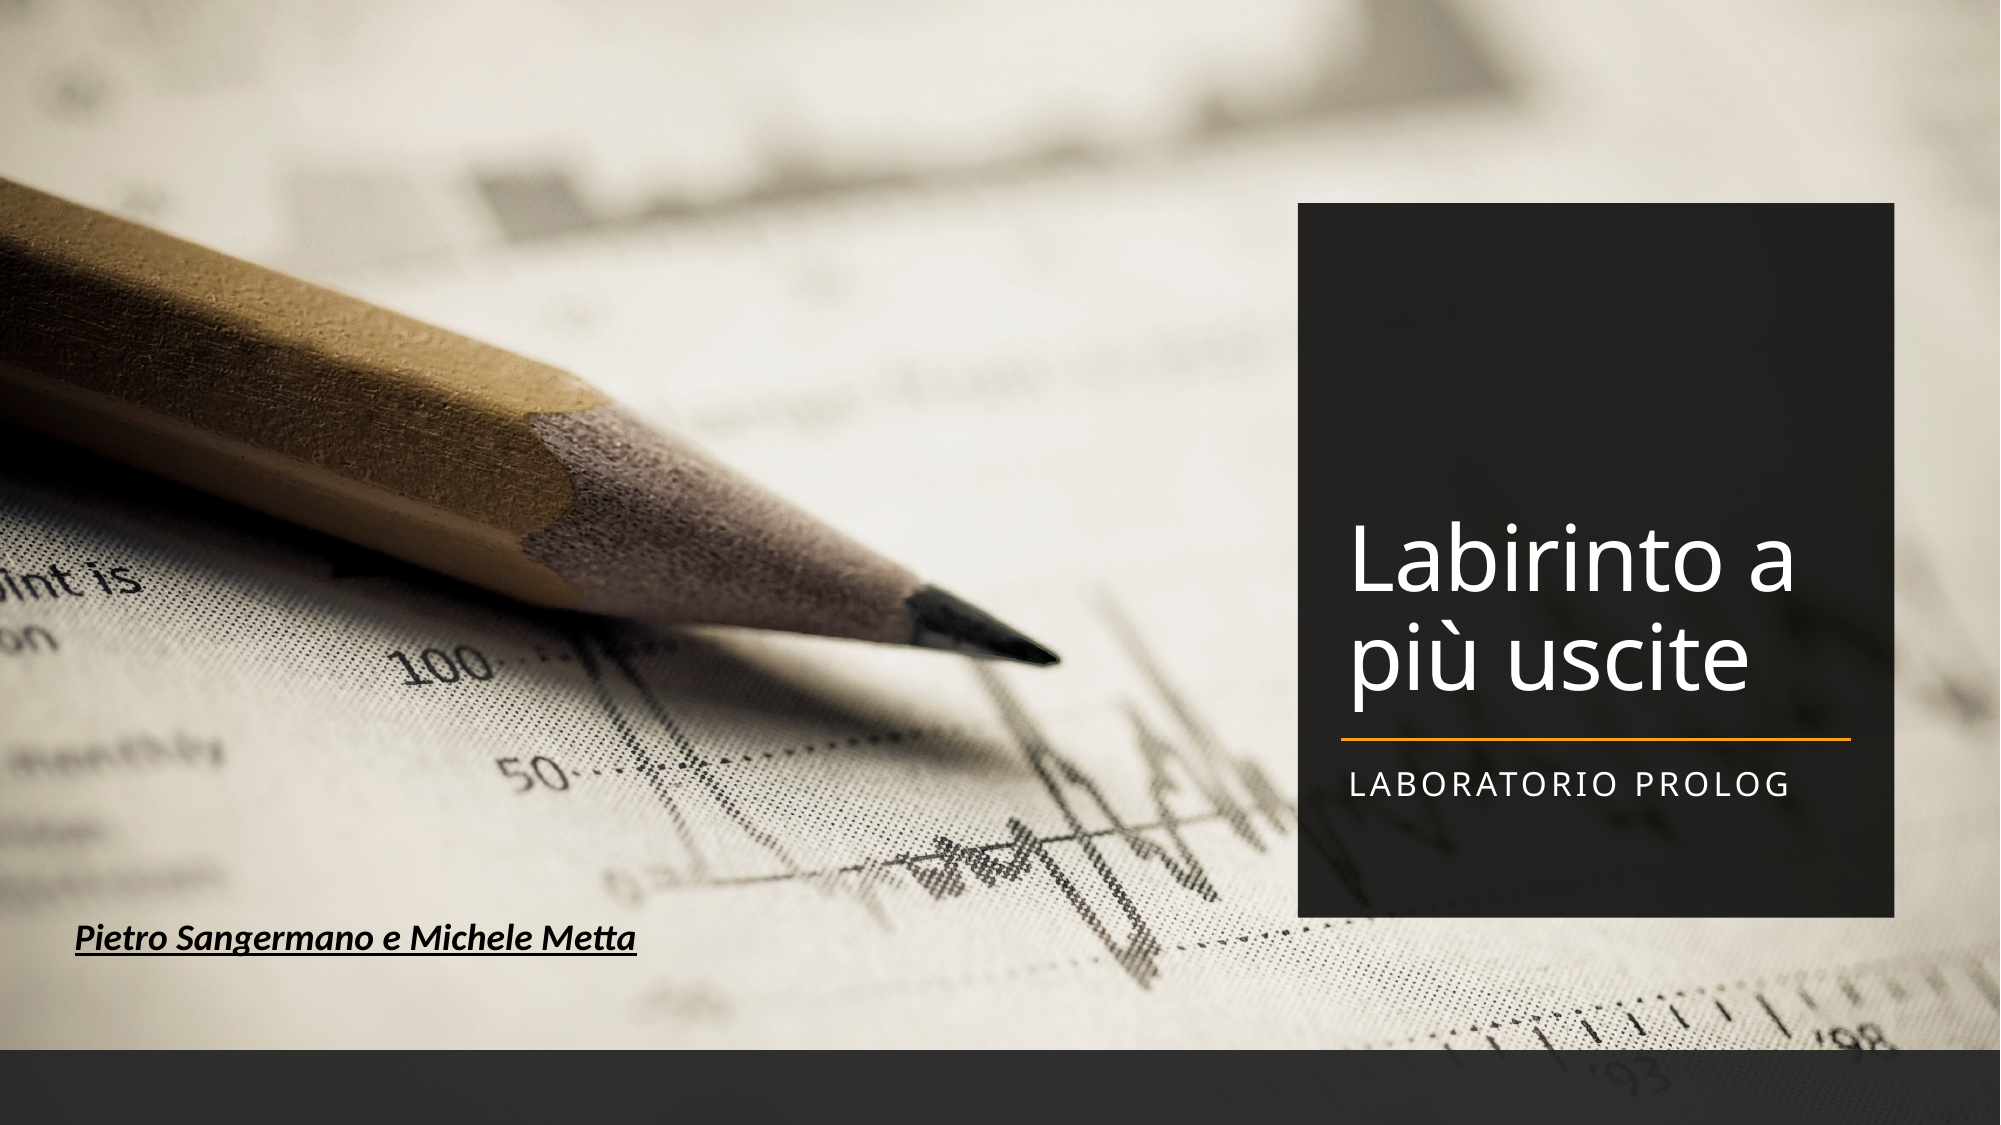

# Labirinto a più uscite
Laboratorio prolog
Pietro Sangermano e Michele Metta